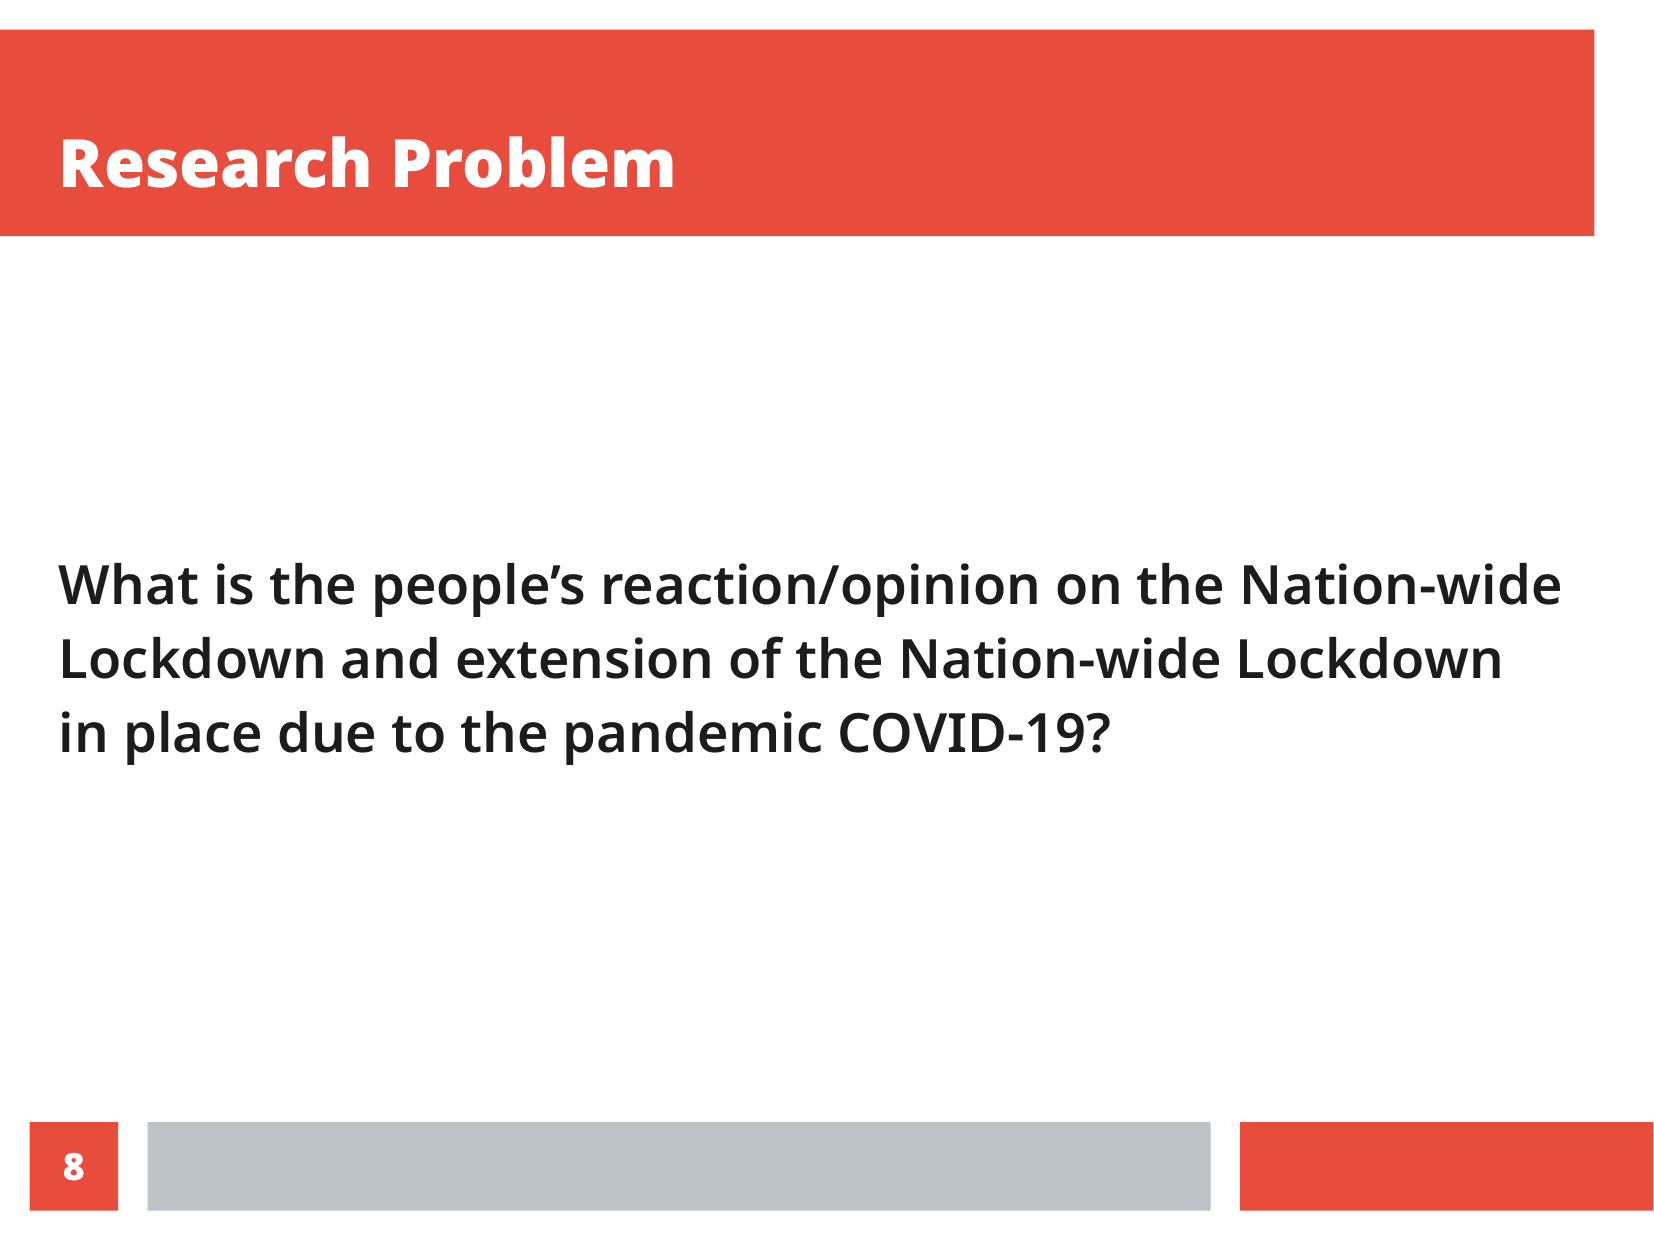

# Research Problem
What is the people’s reaction/opinion on the Nation-wide Lockdown and extension of the Nation-wide Lockdown in place due to the pandemic COVID-19?
8